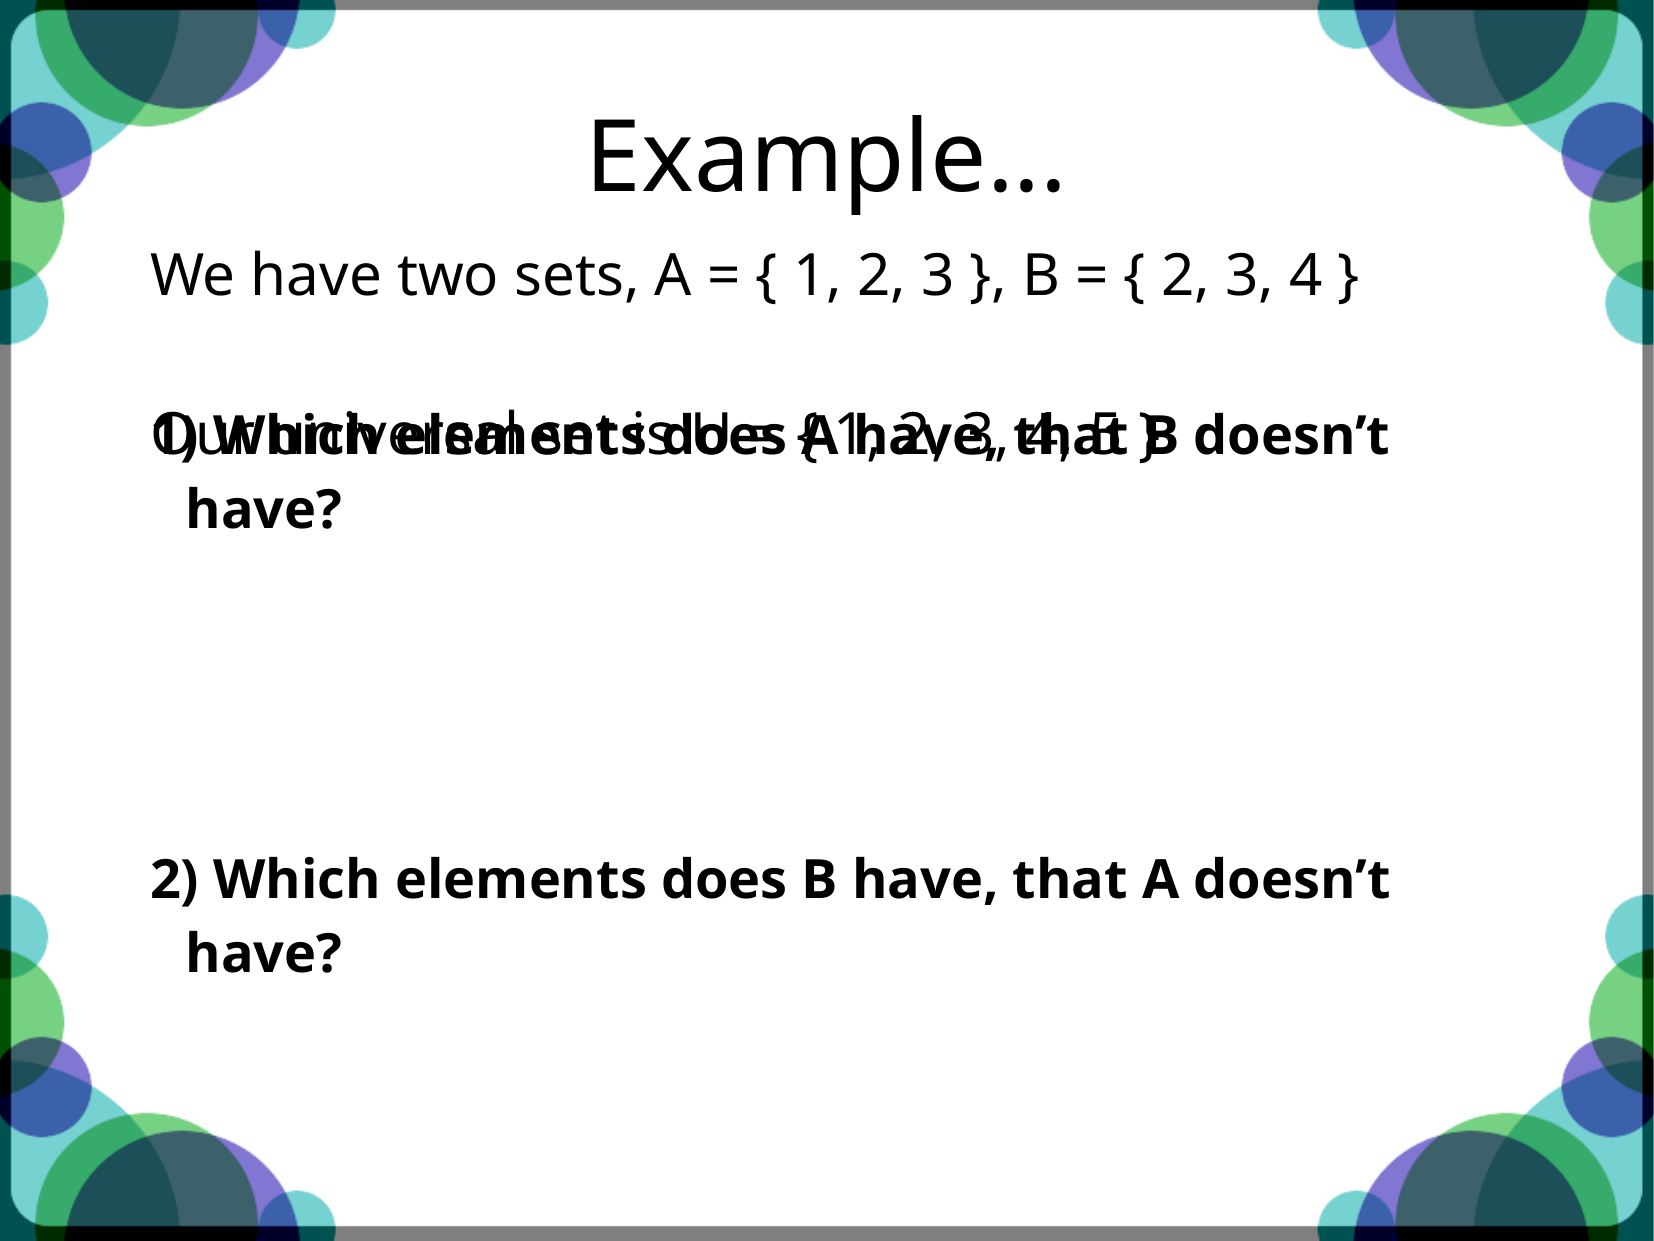

# Example...
We have two sets, A = { 1, 2, 3 }, B = { 2, 3, 4 }
Our universal set is U = { 1, 2, 3, 4, 5 }
 Which elements does A have, that B doesn’t have?
 Which elements does B have, that A doesn’t have?